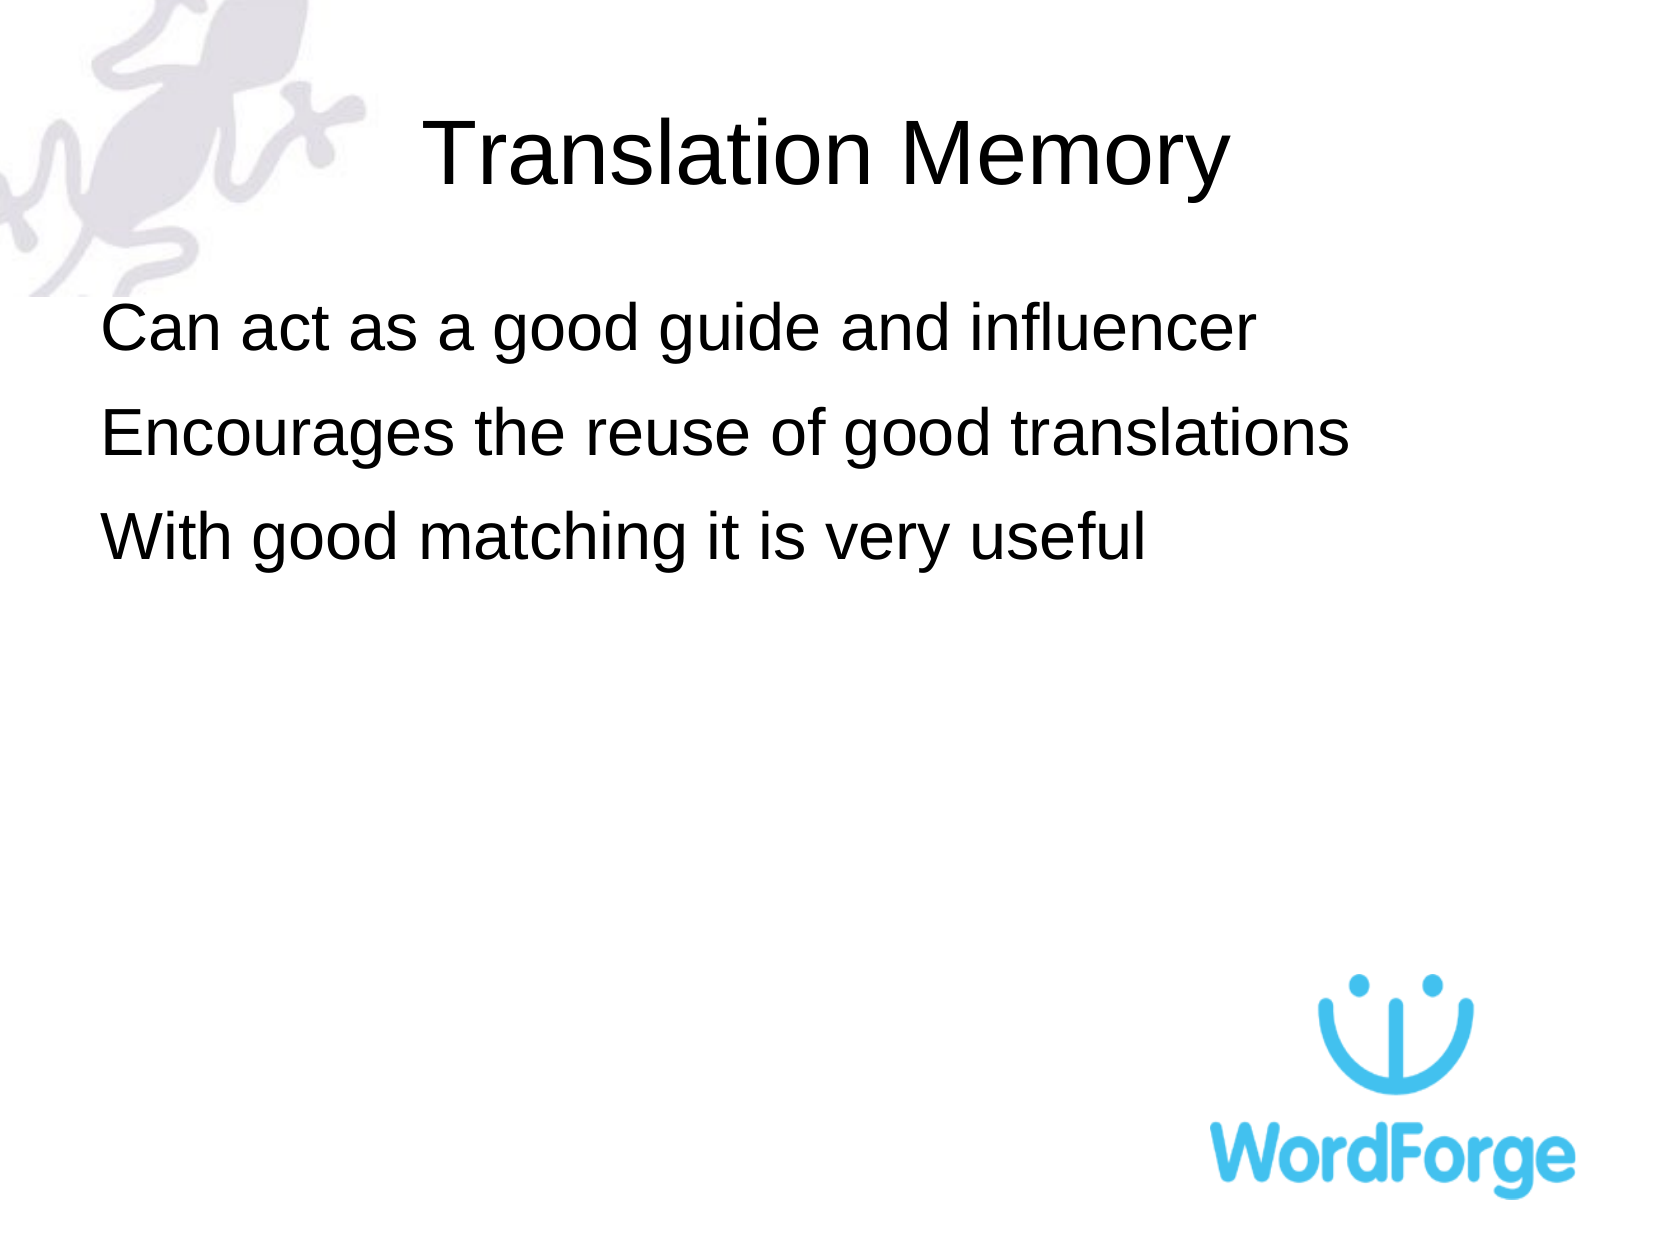

# Translation Memory
Can act as a good guide and influencer
Encourages the reuse of good translations
With good matching it is very useful